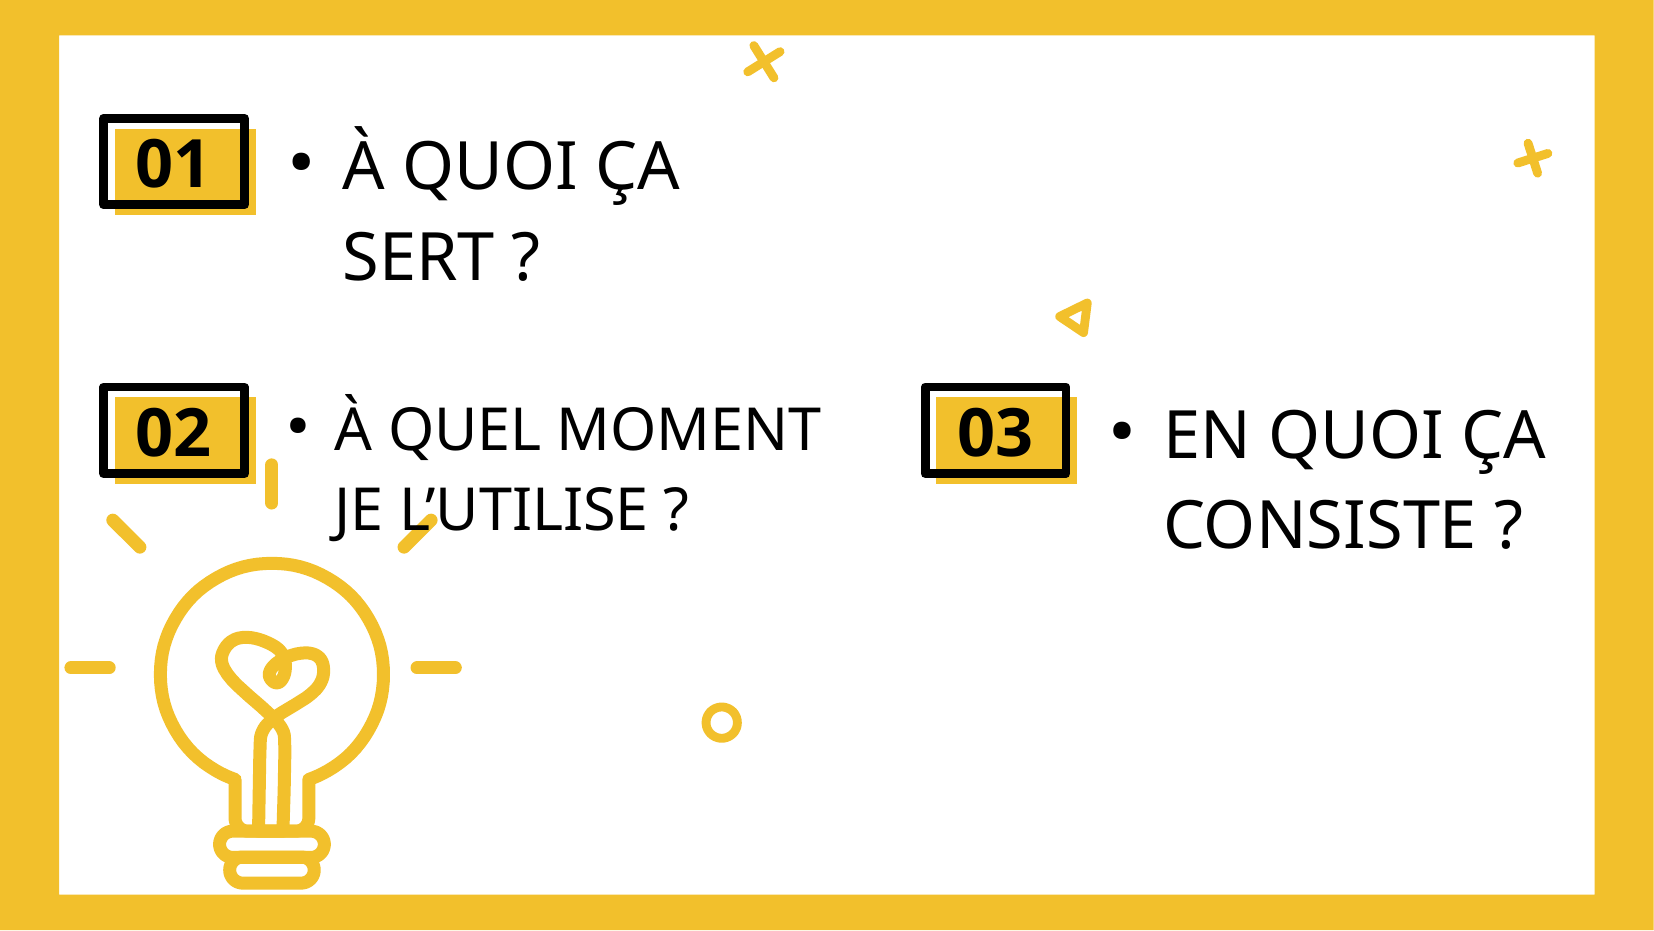

# À QUOI ÇA SERT ?
À QUEL MOMENT JE L’UTILISE ?
EN QUOI ÇA CONSISTE ?